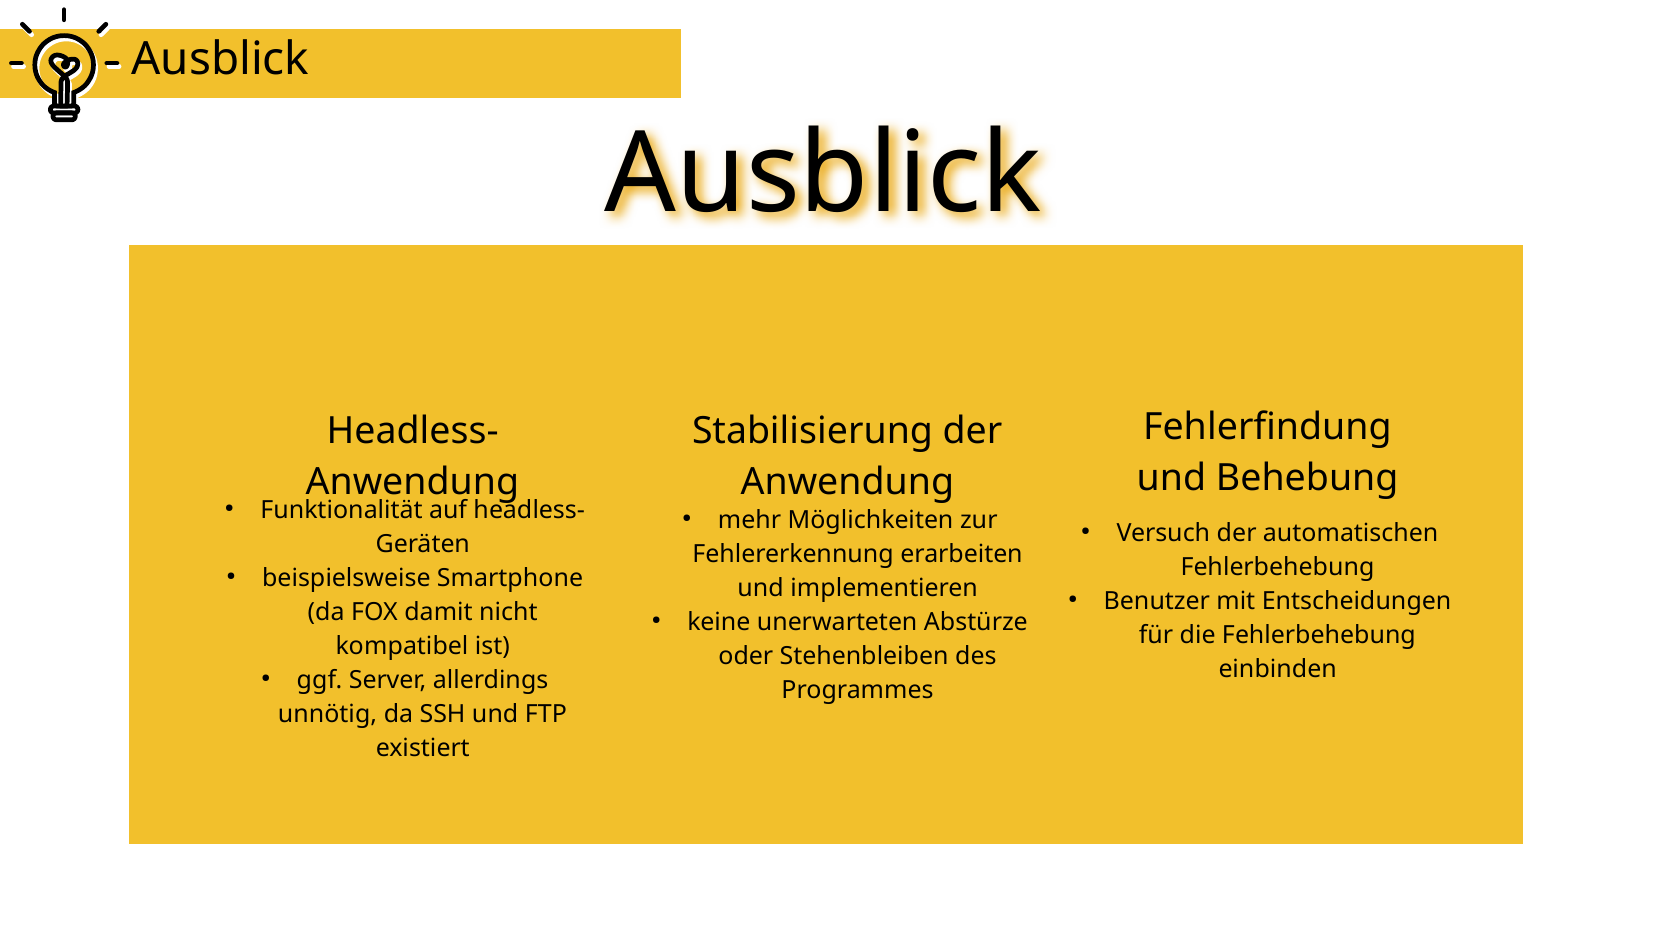

# Ausblick
Ausblick
Fehlerfindung und Behebung
Headless-Anwendung
Stabilisierung der Anwendung
Versuch der automatischen Fehlerbehebung
Benutzer mit Entscheidungen für die Fehlerbehebung einbinden
mehr Möglichkeiten zur Fehlererkennung erarbeiten und implementieren
keine unerwarteten Abstürze oder Stehenbleiben des Programmes
Funktionalität auf headless-Geräten
beispielsweise Smartphone (da FOX damit nicht kompatibel ist)
ggf. Server, allerdings unnötig, da SSH und FTP existiert